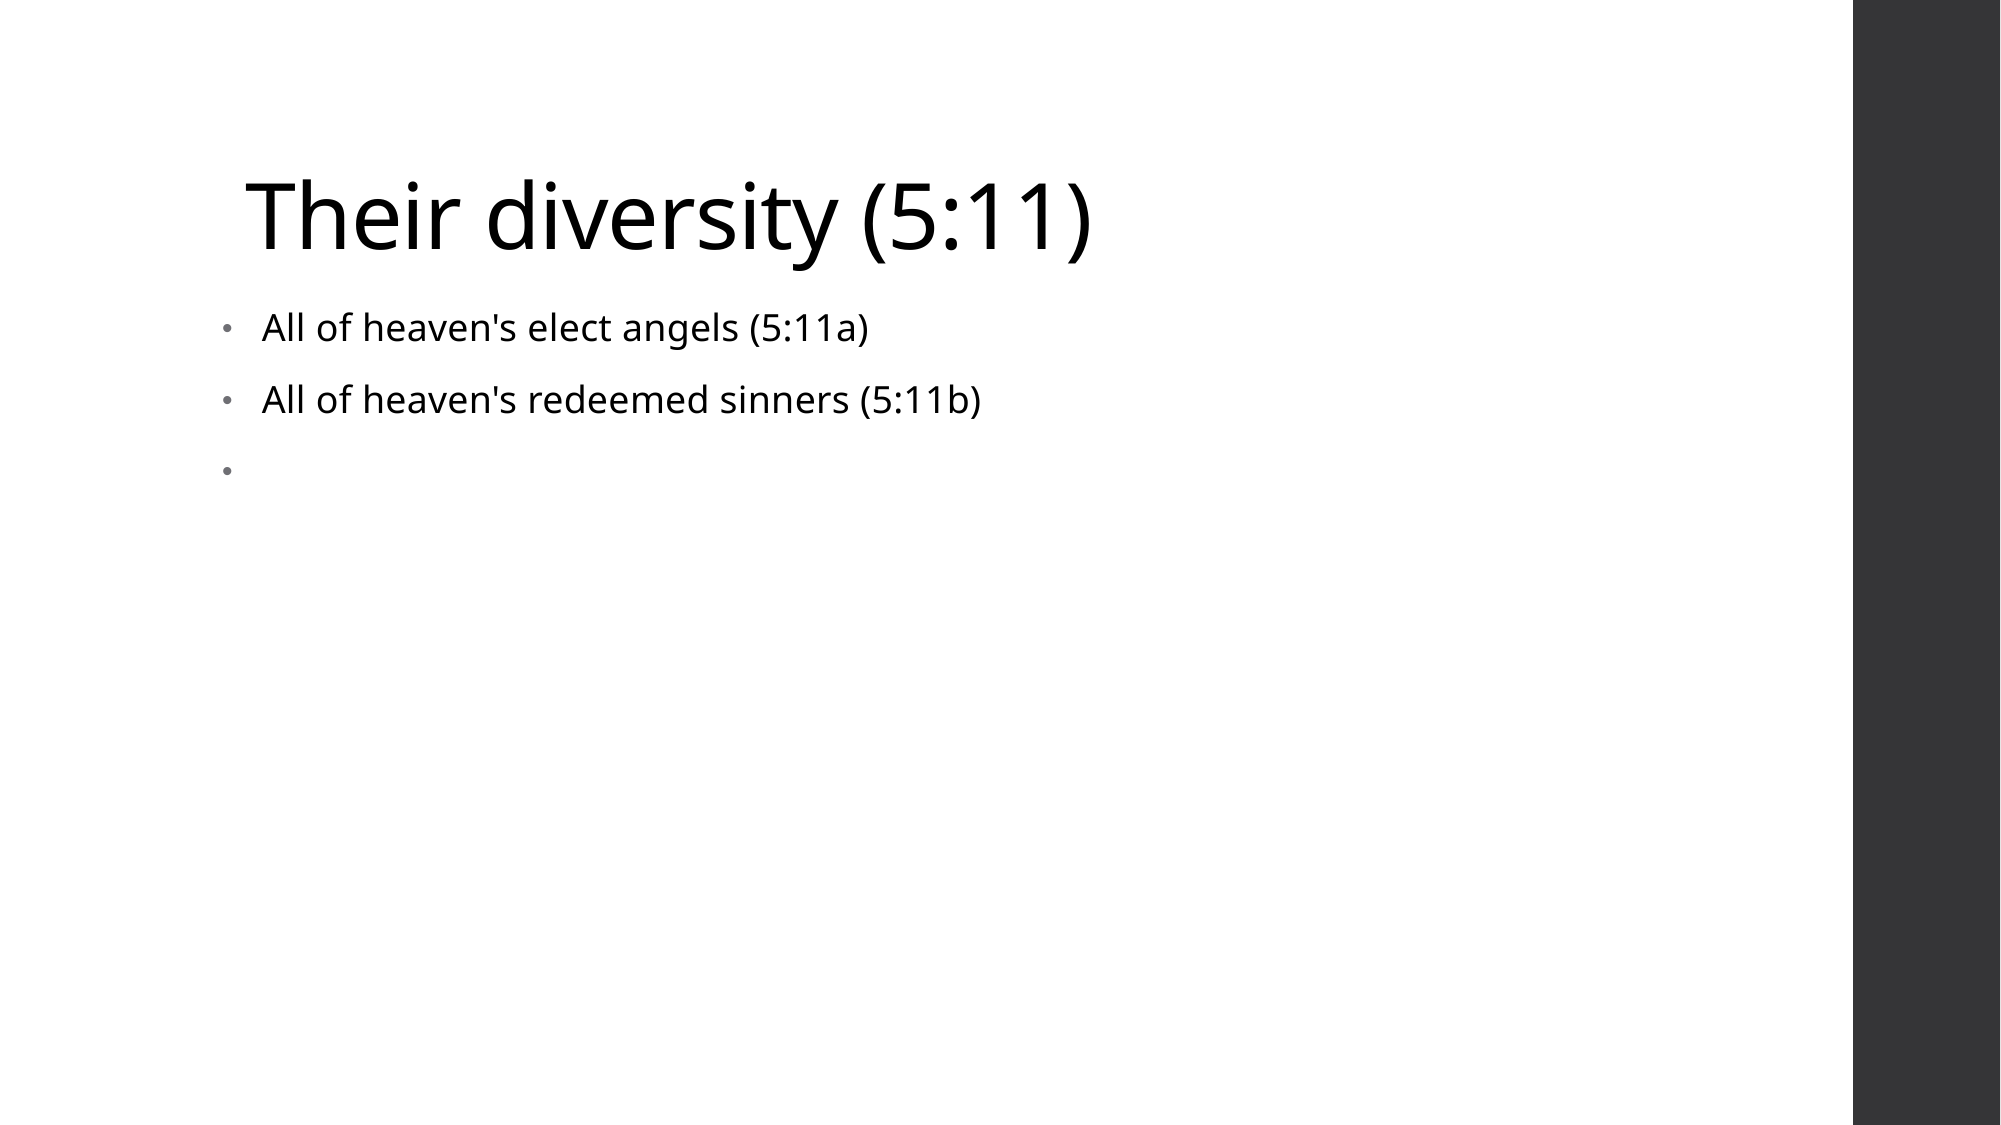

# Their diversity (5:11)
 All of heaven's elect angels (5:11a)
 All of heaven's redeemed sinners (5:11b)